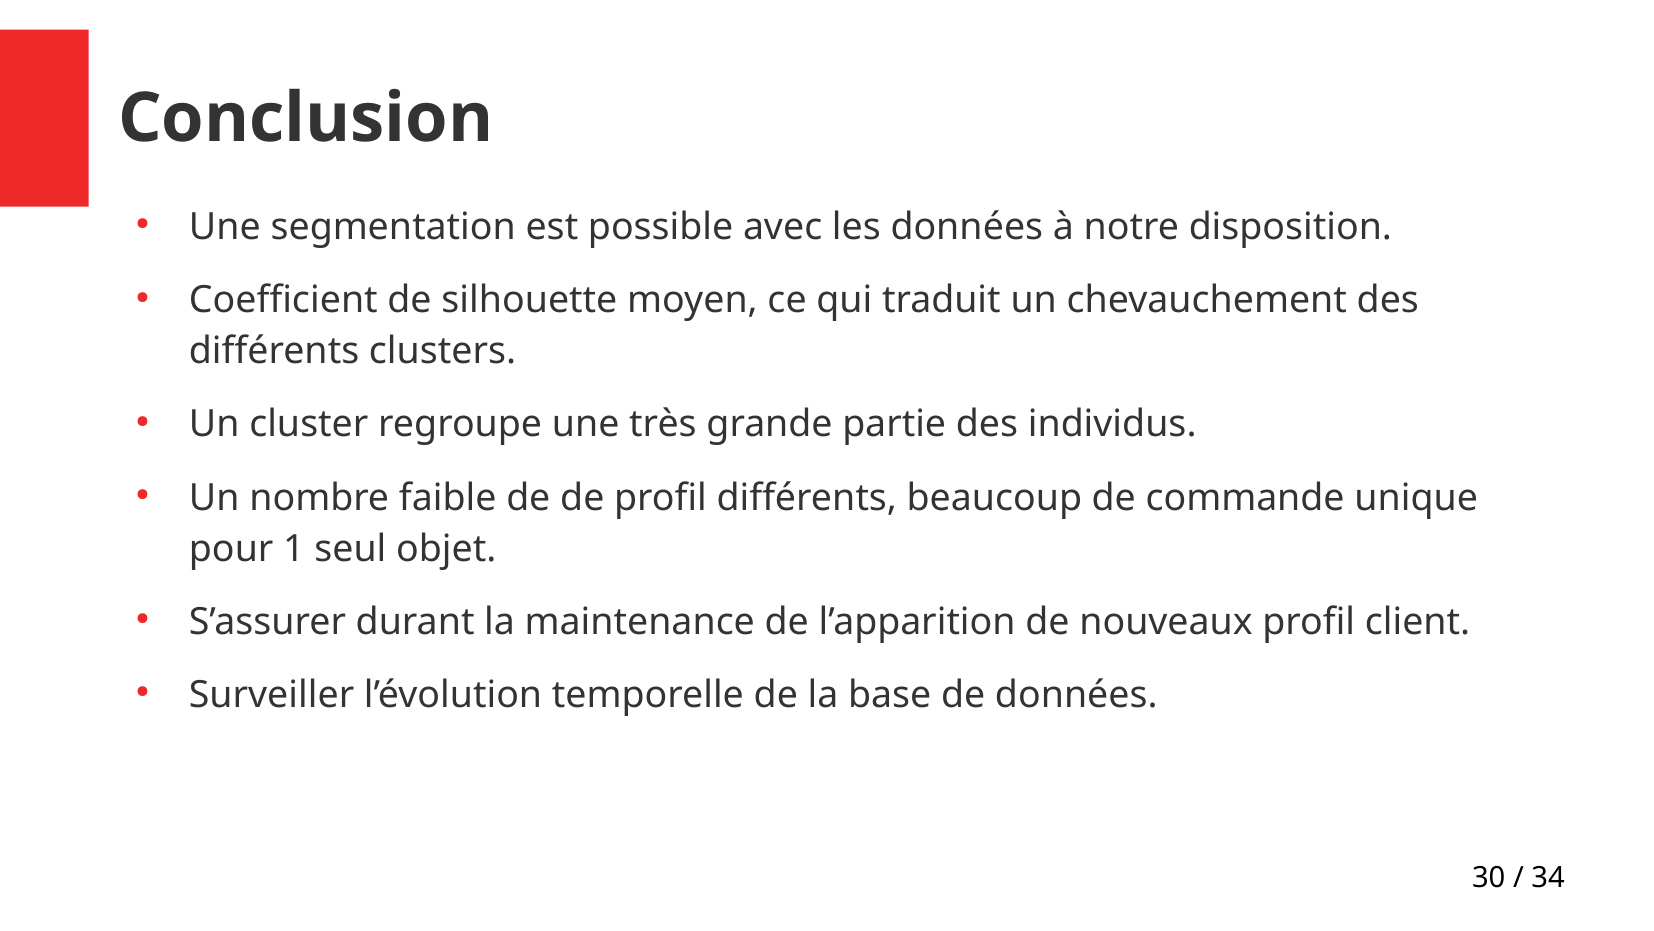

# Conclusion
Une segmentation est possible avec les données à notre disposition.
Coefficient de silhouette moyen, ce qui traduit un chevauchement des différents clusters.
Un cluster regroupe une très grande partie des individus.
Un nombre faible de de profil différents, beaucoup de commande unique pour 1 seul objet.
S’assurer durant la maintenance de l’apparition de nouveaux profil client.
Surveiller l’évolution temporelle de la base de données.
30